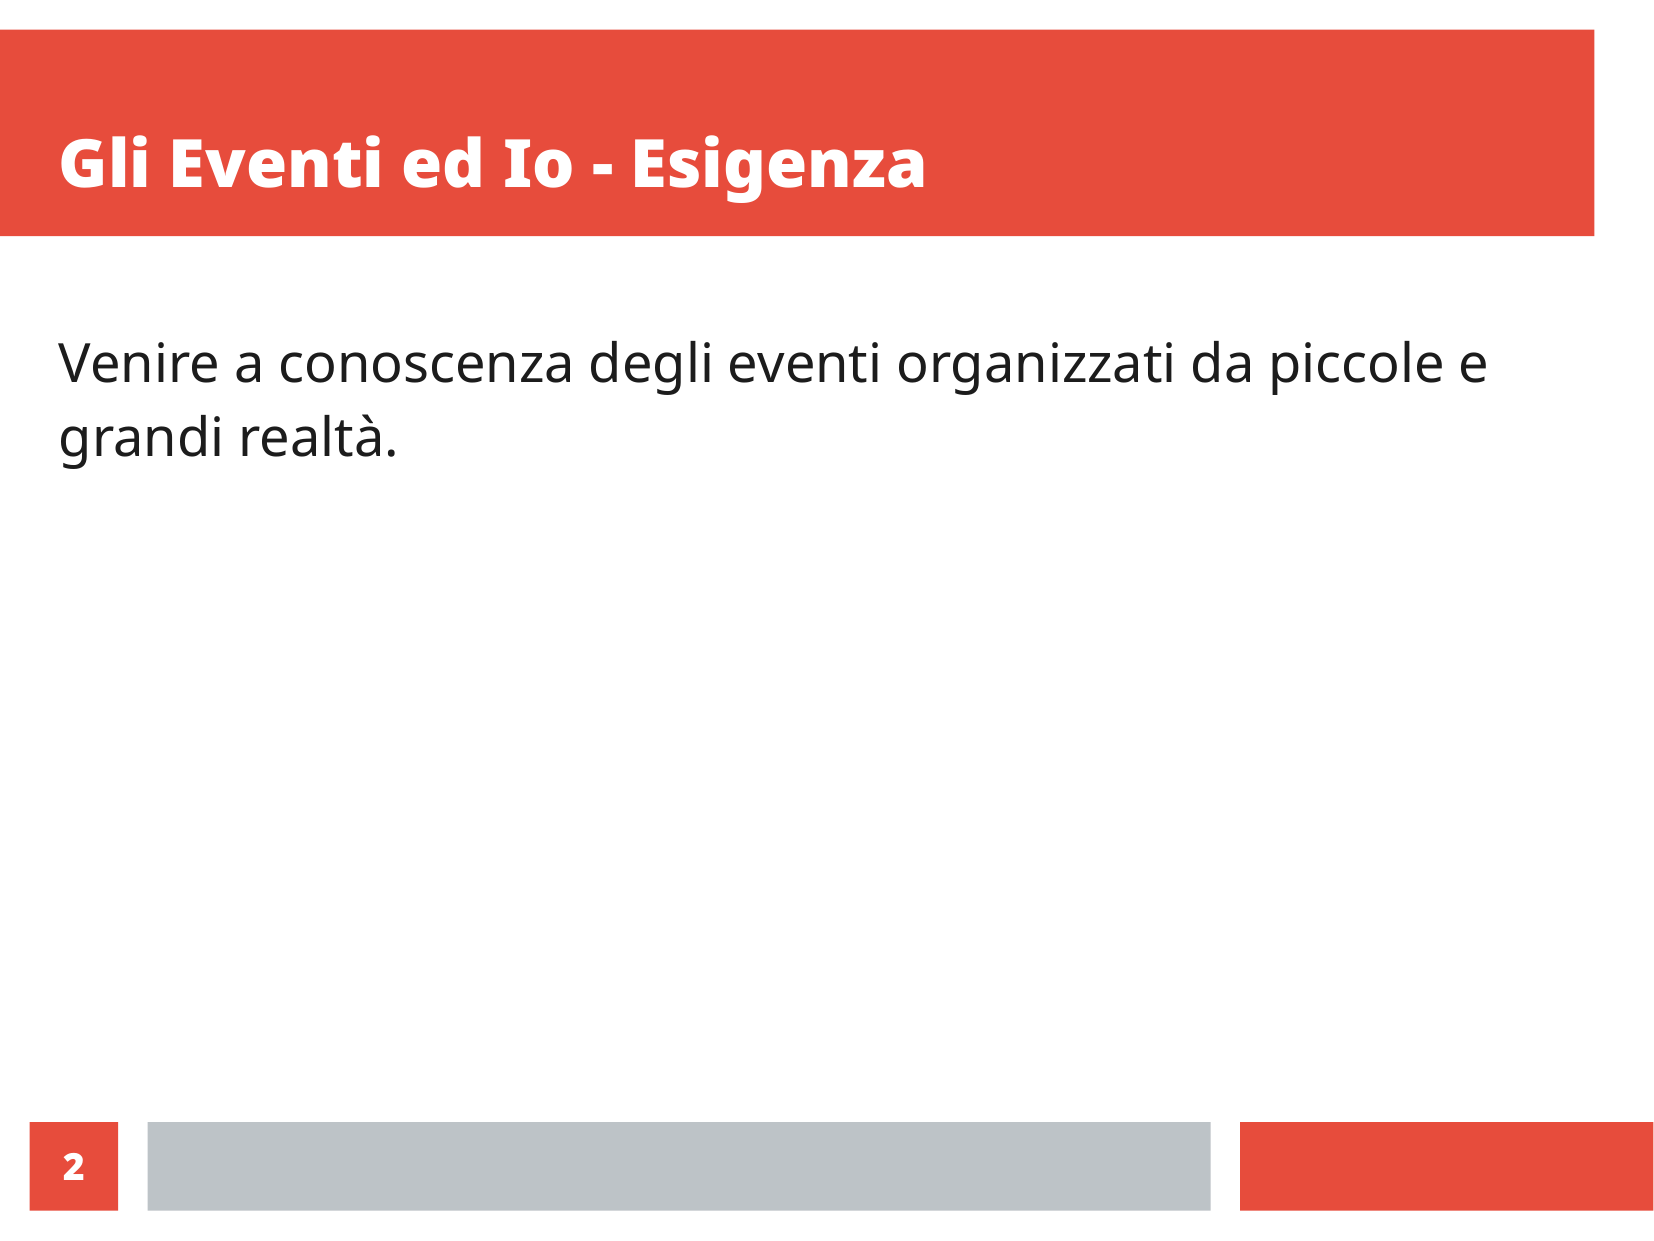

# Gli Eventi ed Io - Esigenza
Venire a conoscenza degli eventi organizzati da piccole e grandi realtà.
2